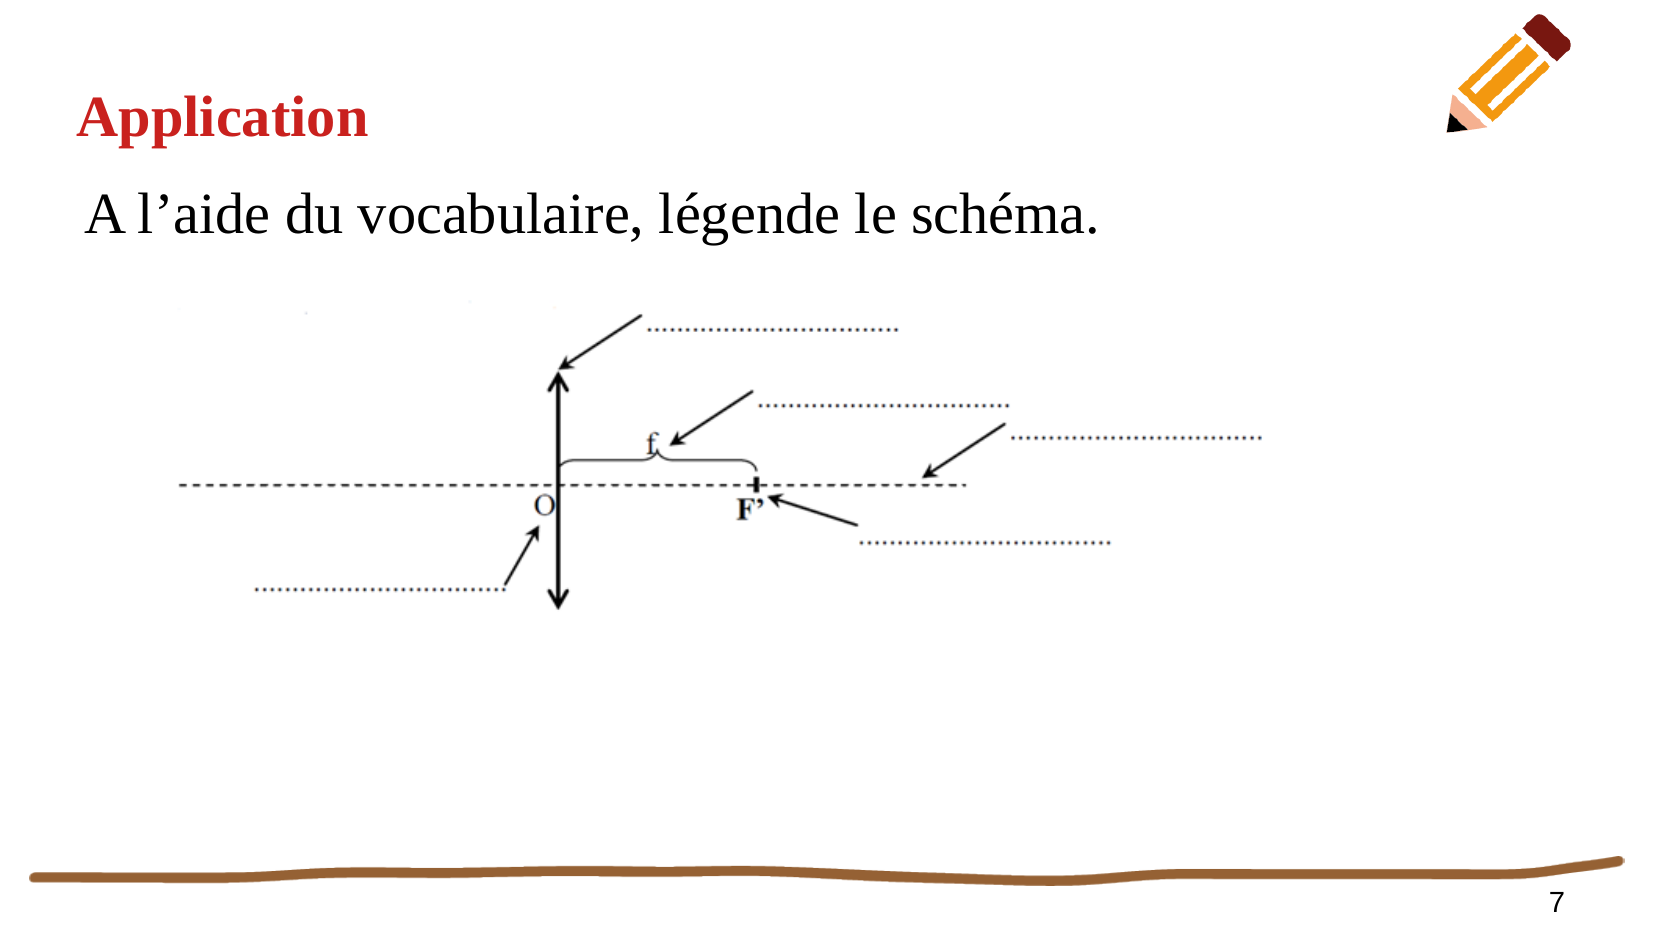

# Application
A l’aide du vocabulaire, légende le schéma.
7